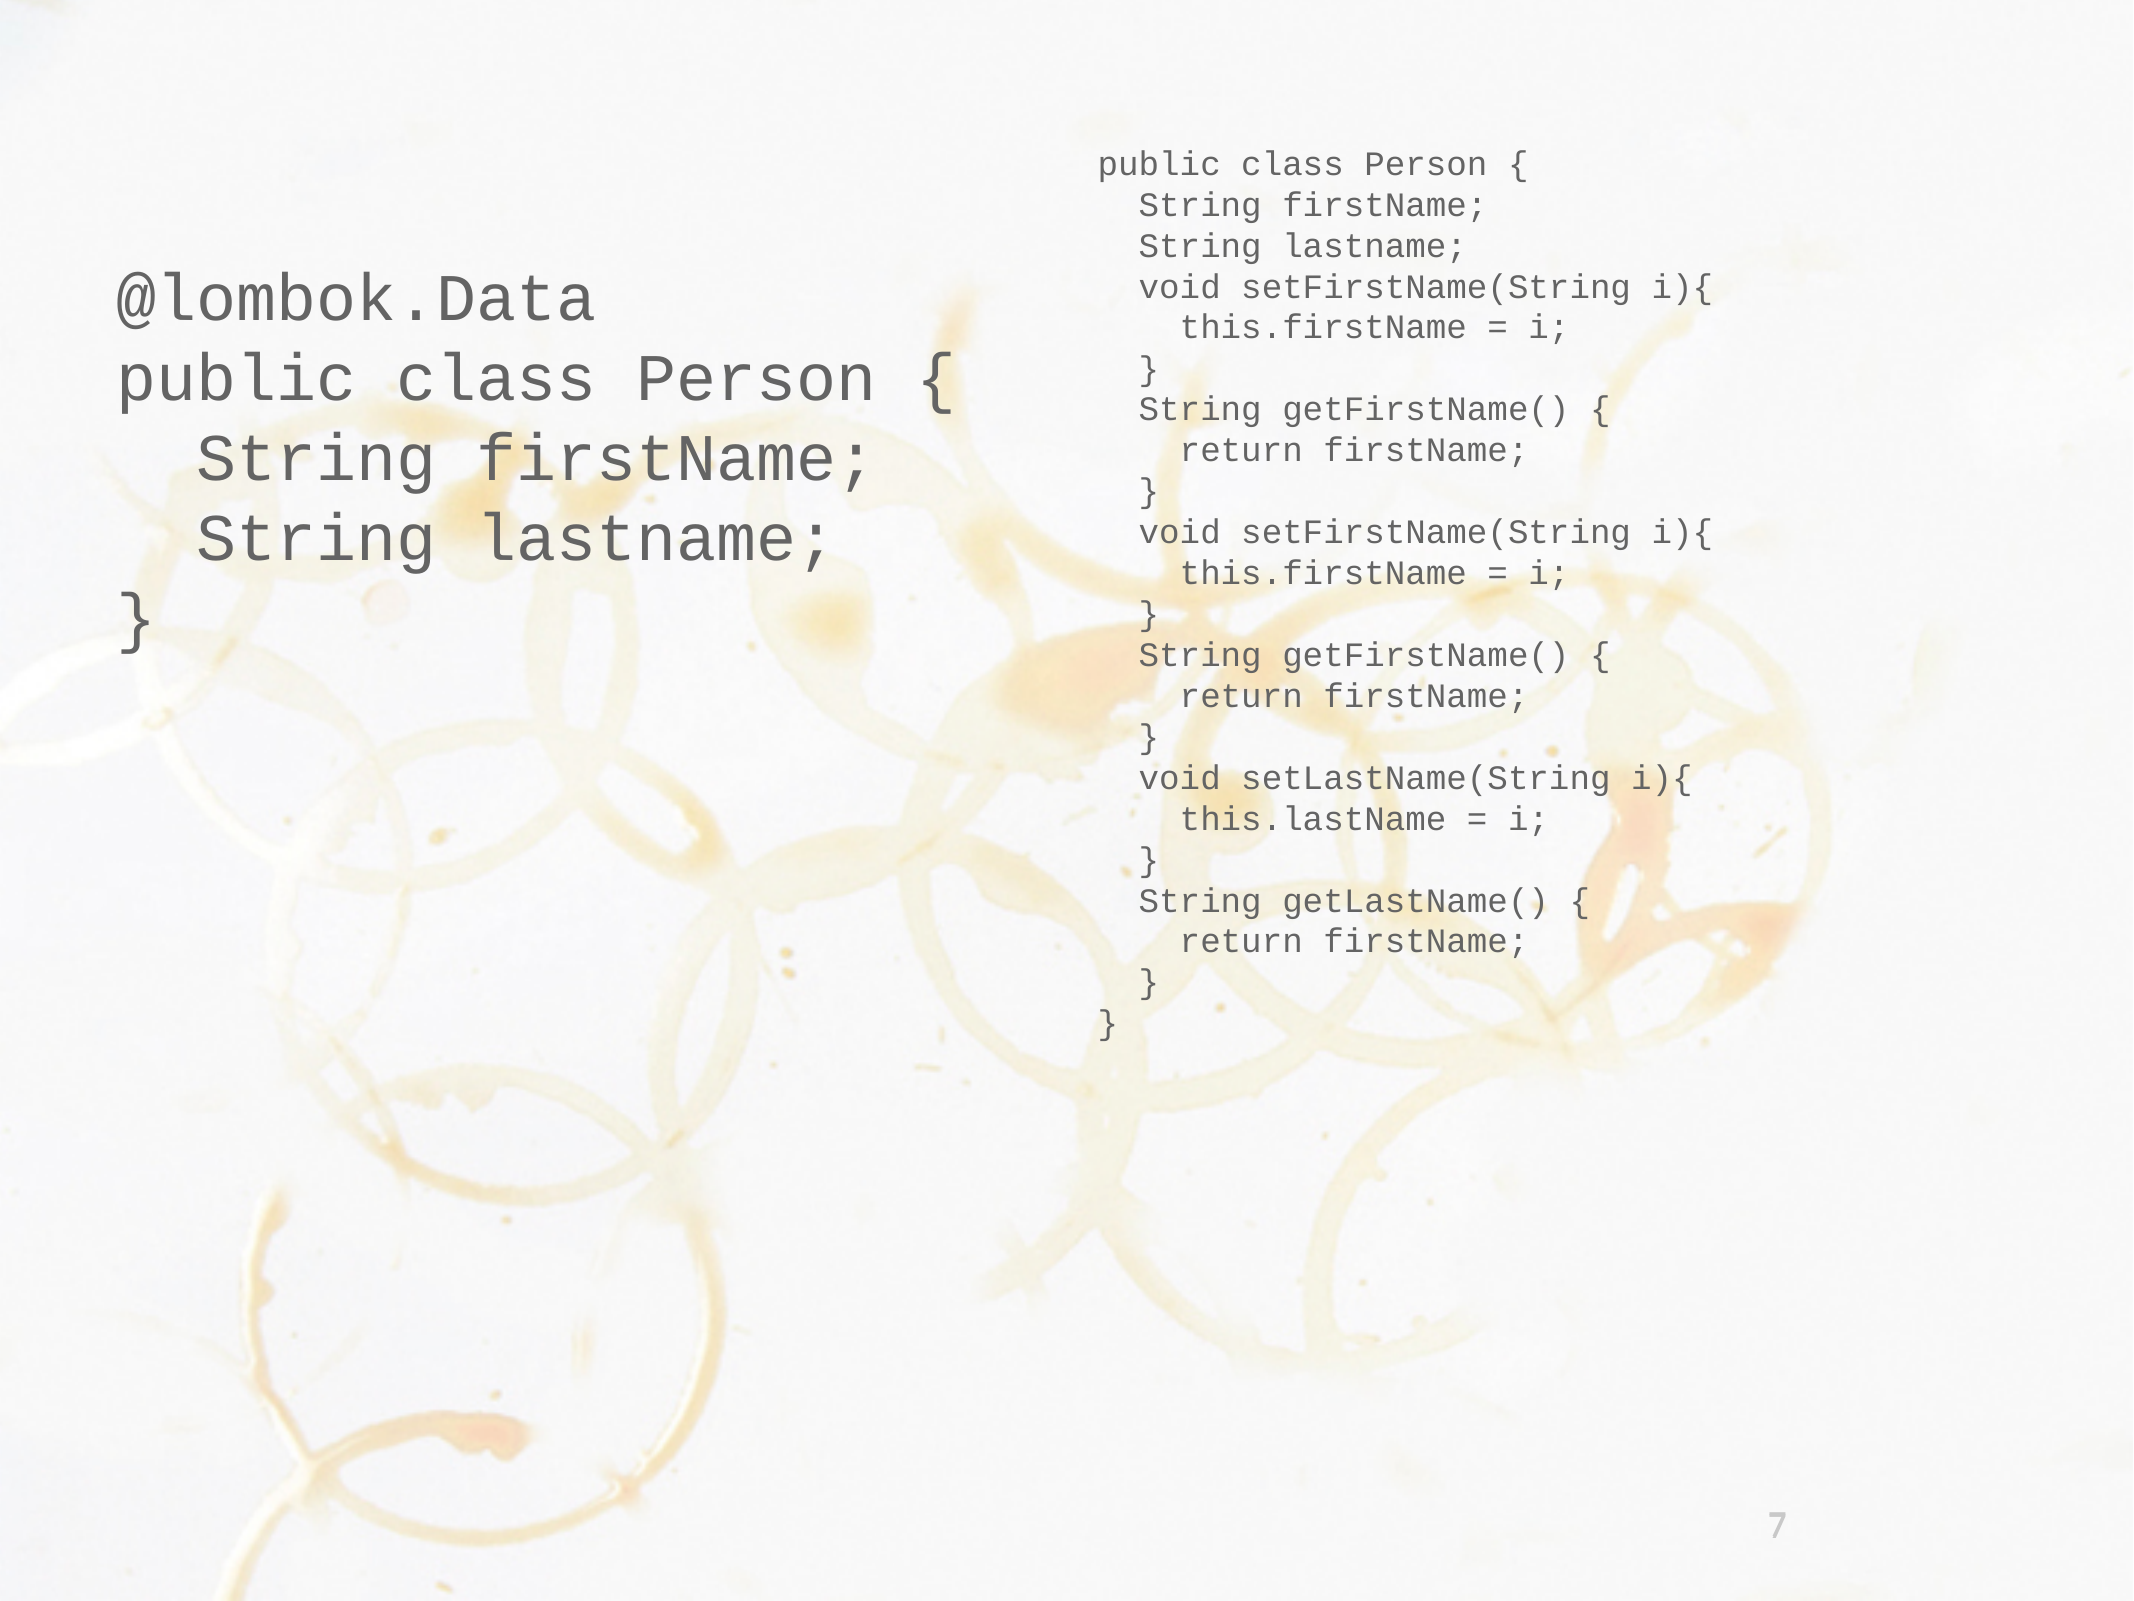

# public class Person { String firstName; String lastname; void setFirstName(String i){ this.firstName = i; } String getFirstName() { return firstName; } void setFirstName(String i){ this.firstName = i; } String getFirstName() { return firstName; } void setLastName(String i){ this.lastName = i; } String getLastName() { return firstName; } }
@lombok.Data
public class Person {
 String firstName;
 String lastname;
}
7